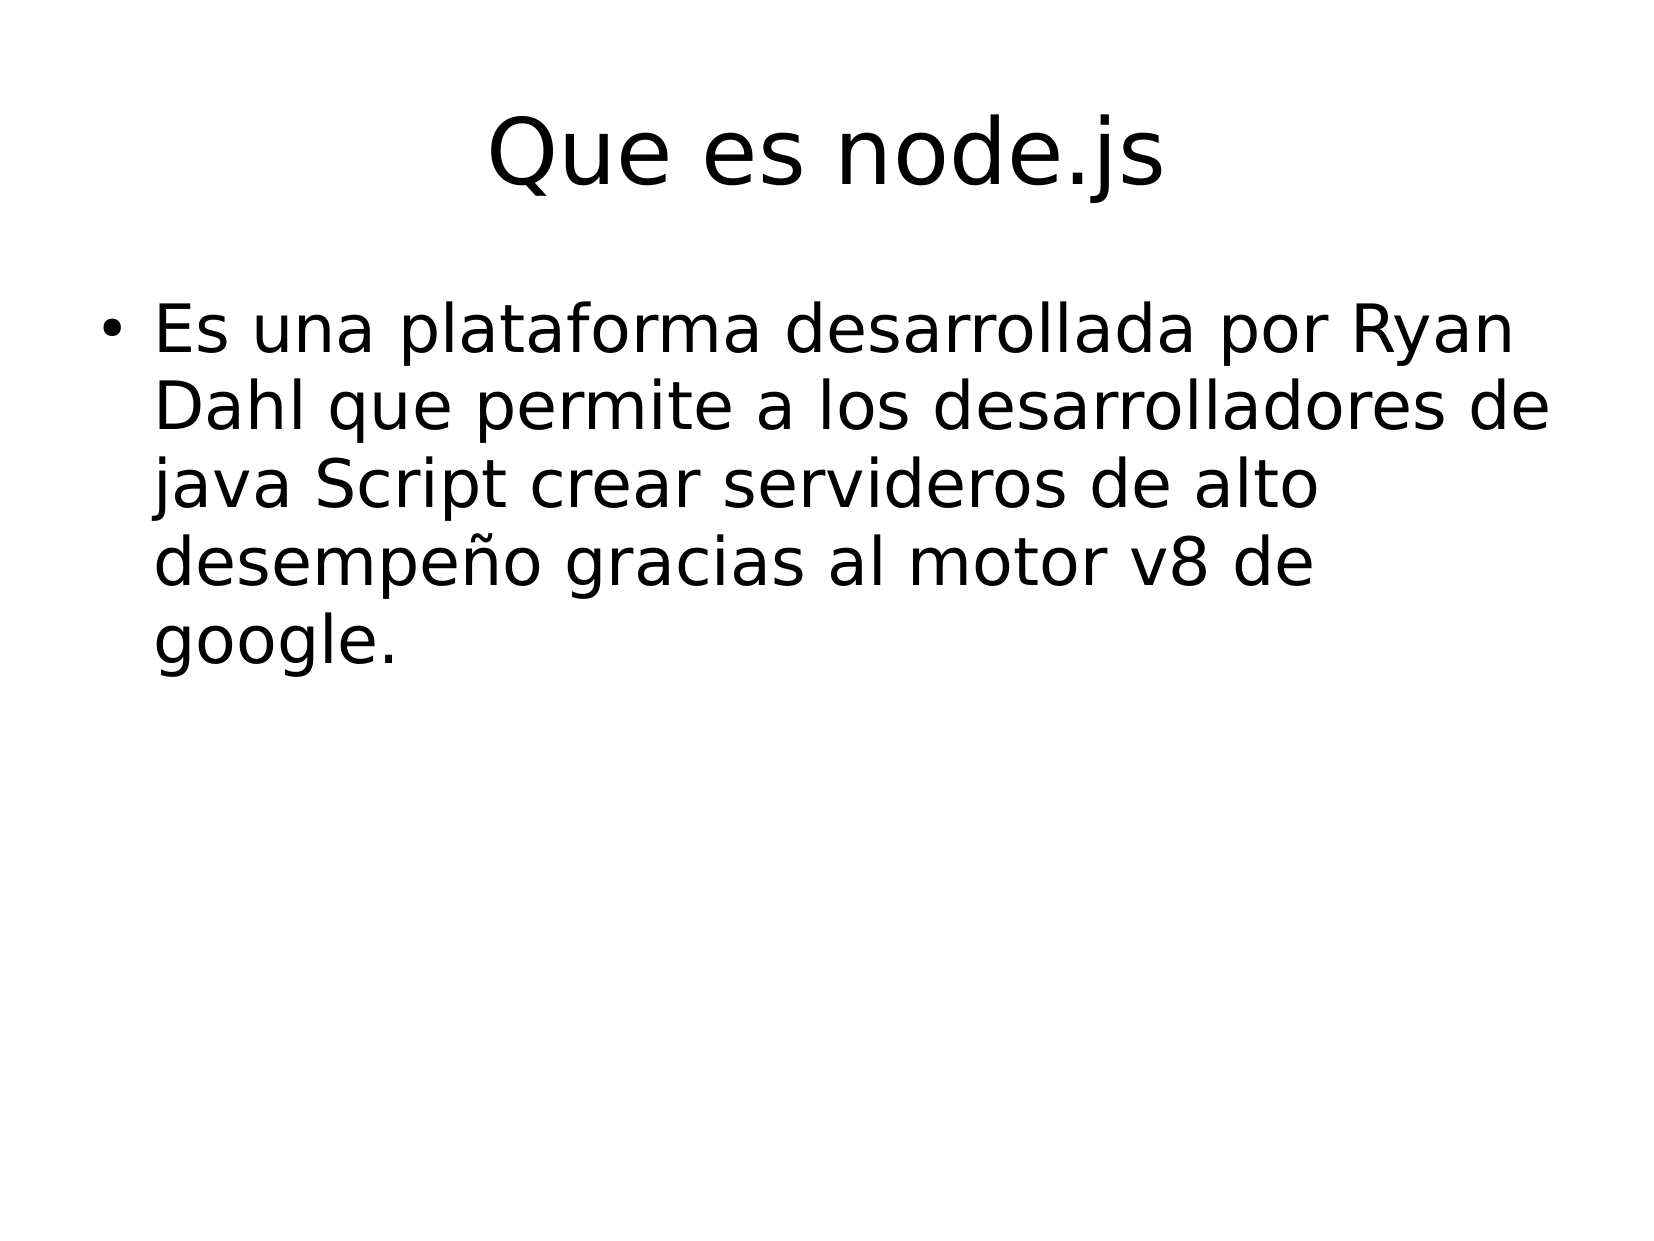

# Que es node.js
Es una plataforma desarrollada por Ryan Dahl que permite a los desarrolladores de java Script crear servideros de alto desempeño gracias al motor v8 de google.